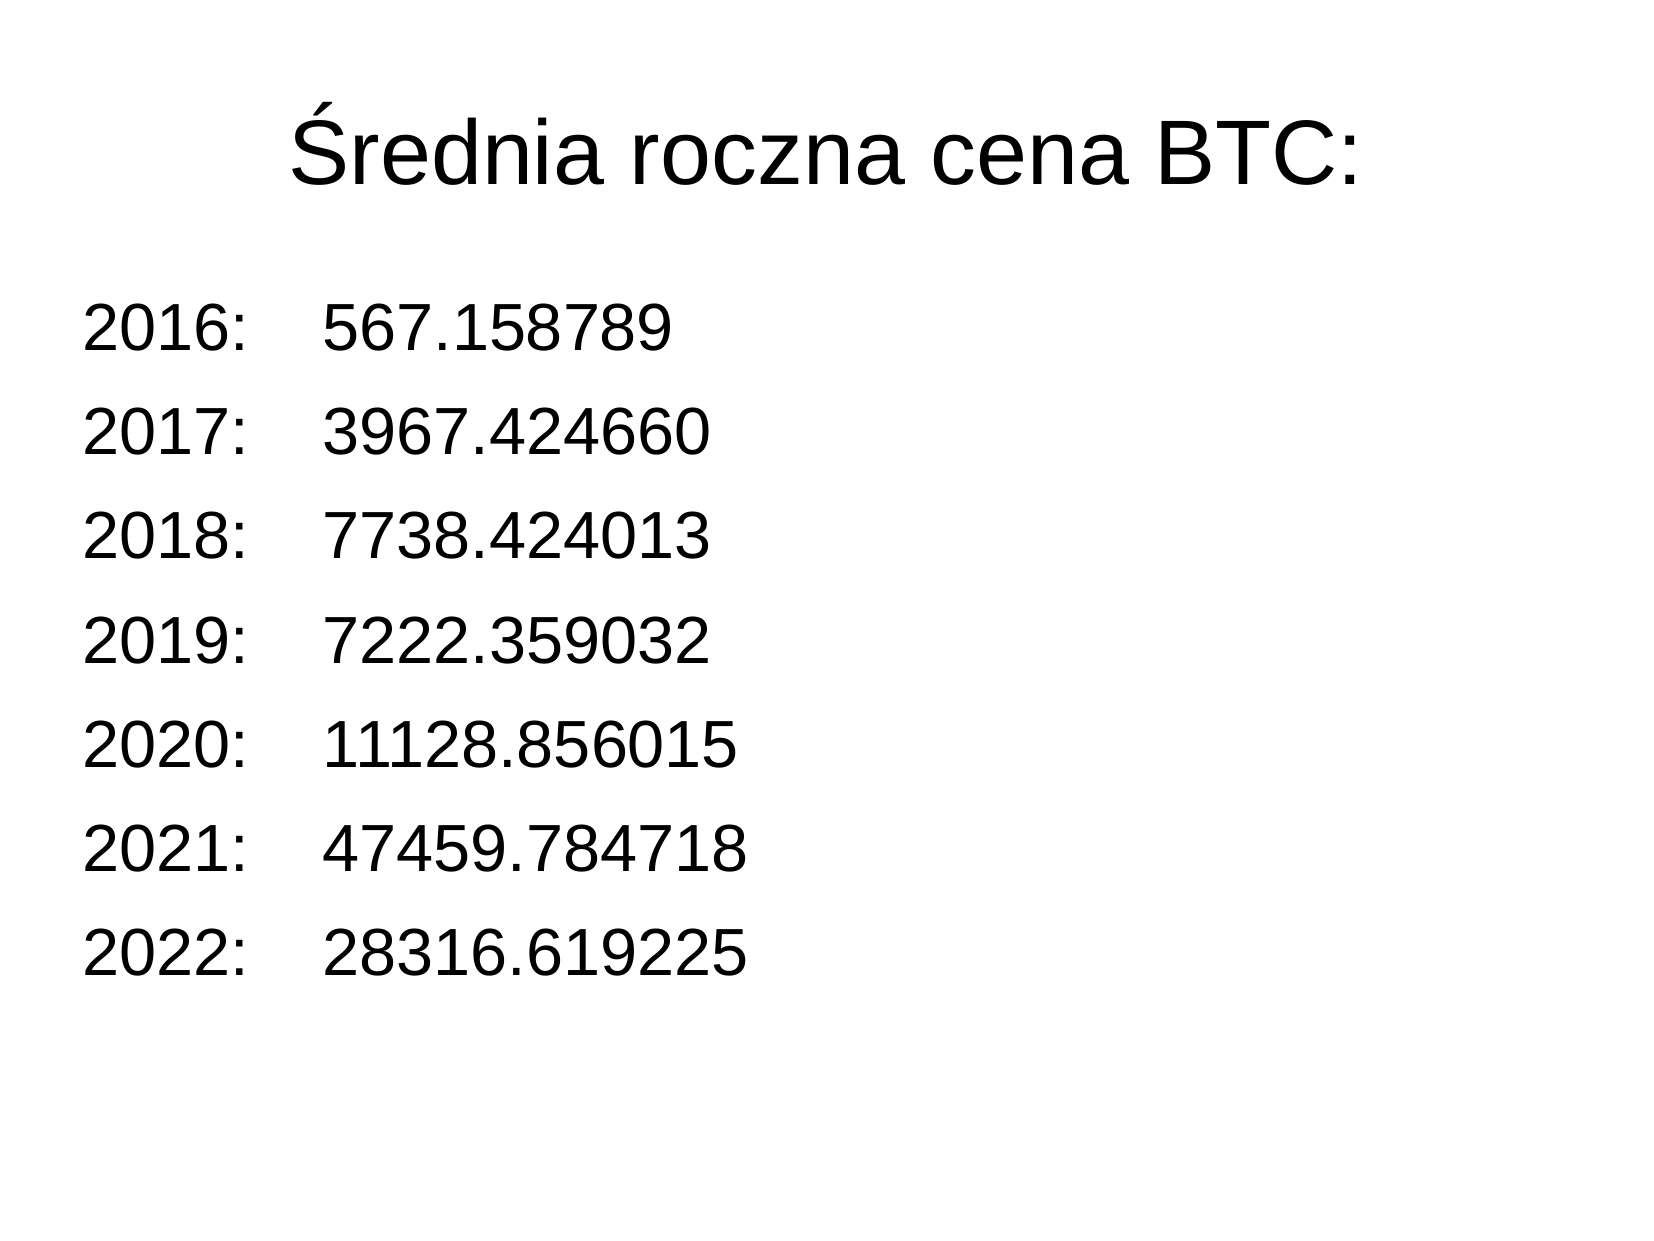

# Średnia roczna cena BTC:
2016: 	 567.158789
2017: 3967.424660
2018: 7738.424013
2019: 7222.359032
2020: 11128.856015
2021: 47459.784718
2022: 28316.619225